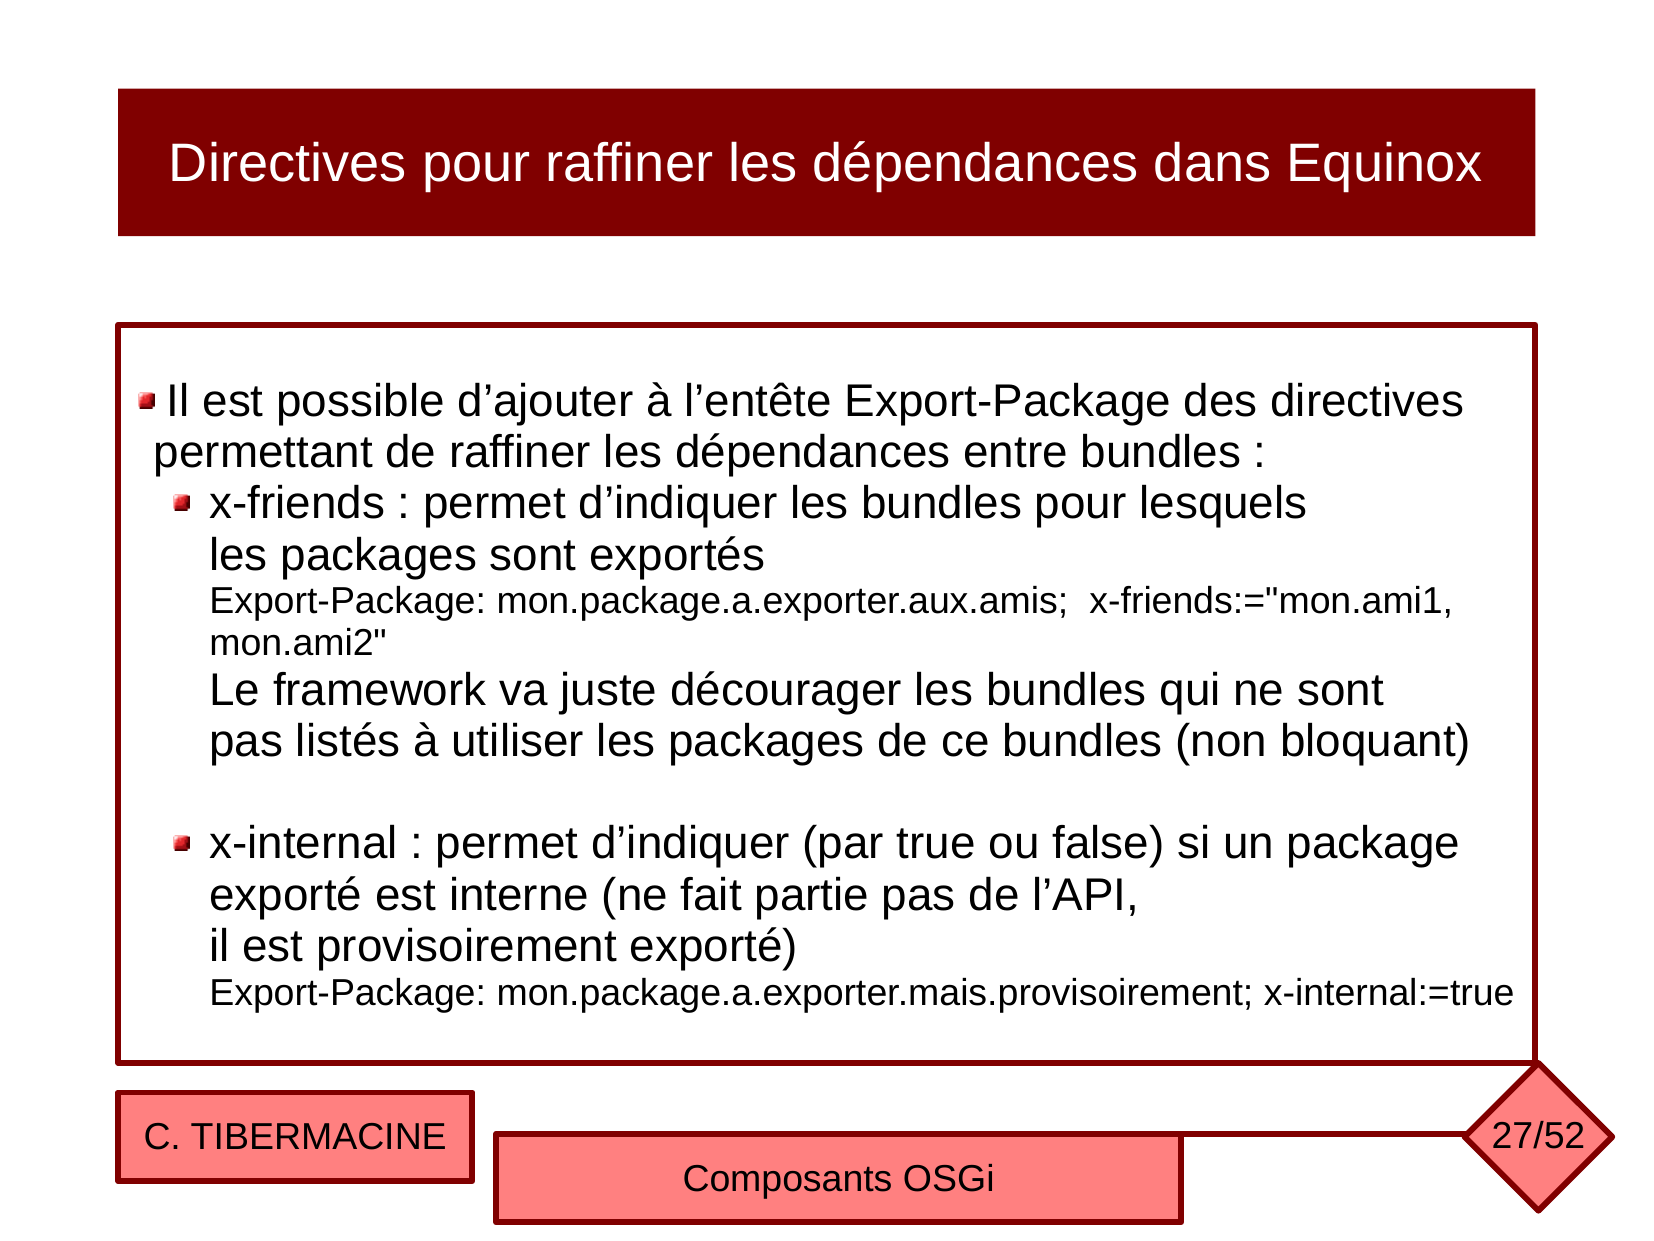

Directives pour raffiner les dépendances dans Equinox
 Il est possible d’ajouter à l’entête Export-Package des directives
permettant de raffiner les dépendances entre bundles :
x-friends : permet d’indiquer les bundles pour lesquels
les packages sont exportés
Export-Package: mon.package.a.exporter.aux.amis; x-friends:="mon.ami1,
mon.ami2"
Le framework va juste décourager les bundles qui ne sont
pas listés à utiliser les packages de ce bundles (non bloquant)
x-internal : permet d’indiquer (par true ou false) si un package
exporté est interne (ne fait partie pas de l’API,
il est provisoirement exporté)
Export-Package: mon.package.a.exporter.mais.provisoirement; x-internal:=true
C. TIBERMACINE
Composants OSGi